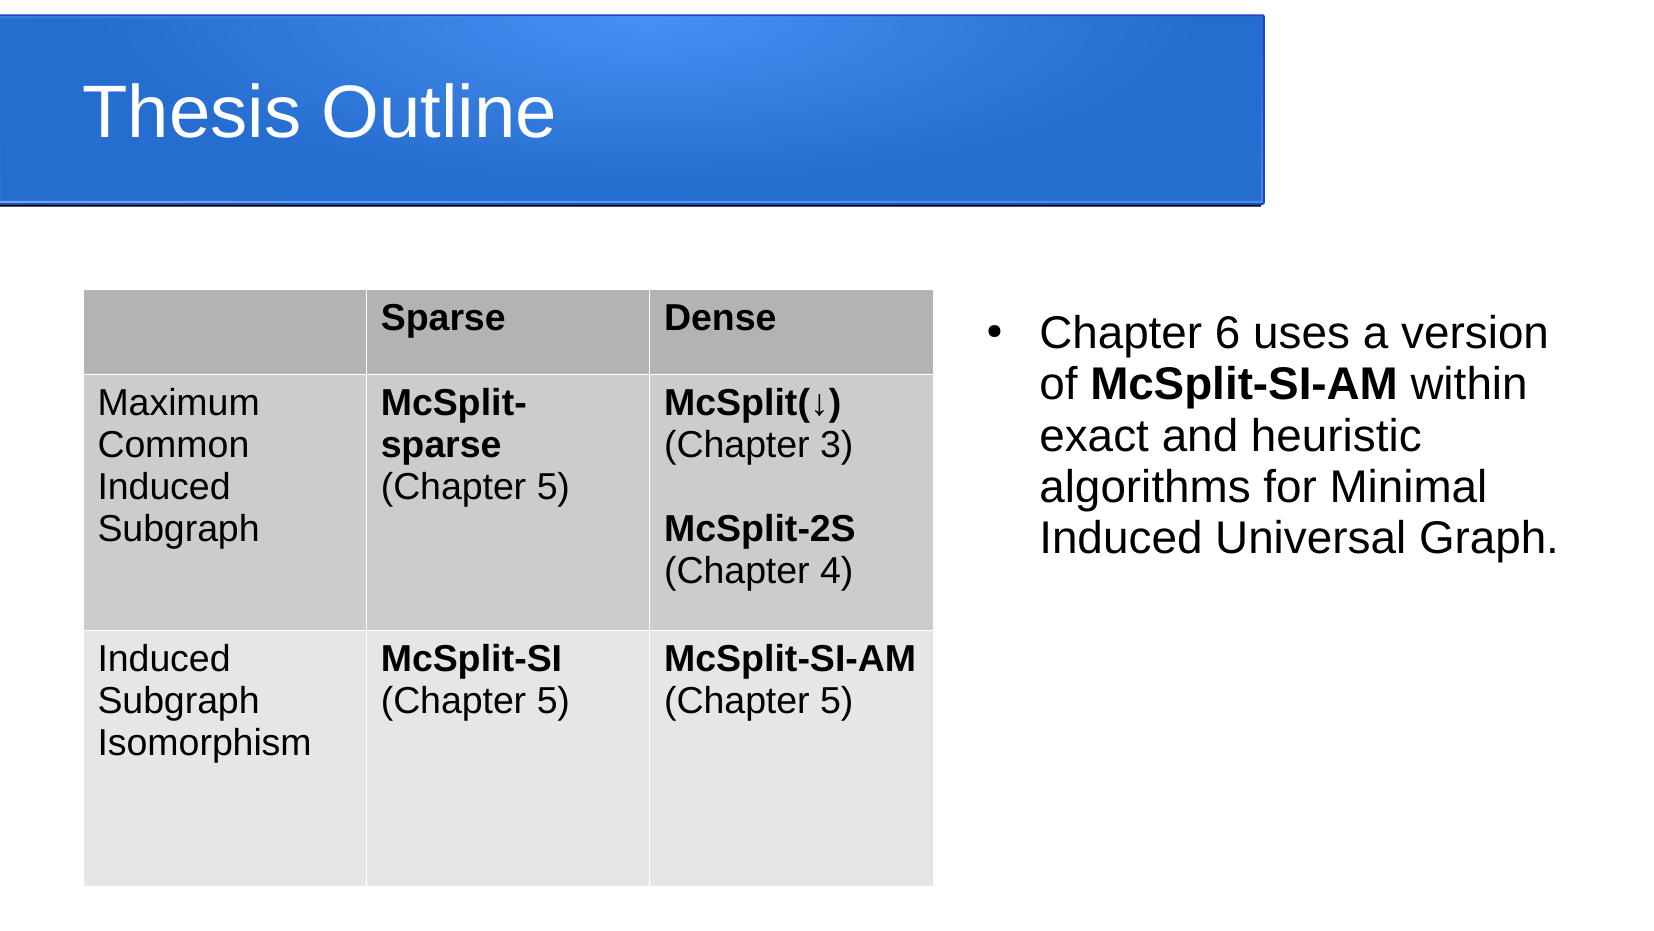

# Thesis Outline
| | Sparse | Dense |
| --- | --- | --- |
| Maximum Common Induced Subgraph | McSplit-sparse (Chapter 5) | McSplit(↓) (Chapter 3) McSplit-2S (Chapter 4) |
| Induced Subgraph Isomorphism | McSplit-SI (Chapter 5) | McSplit-SI-AM (Chapter 5) |
Chapter 6 uses a version of McSplit-SI-AM within exact and heuristic algorithms for Minimal Induced Universal Graph.